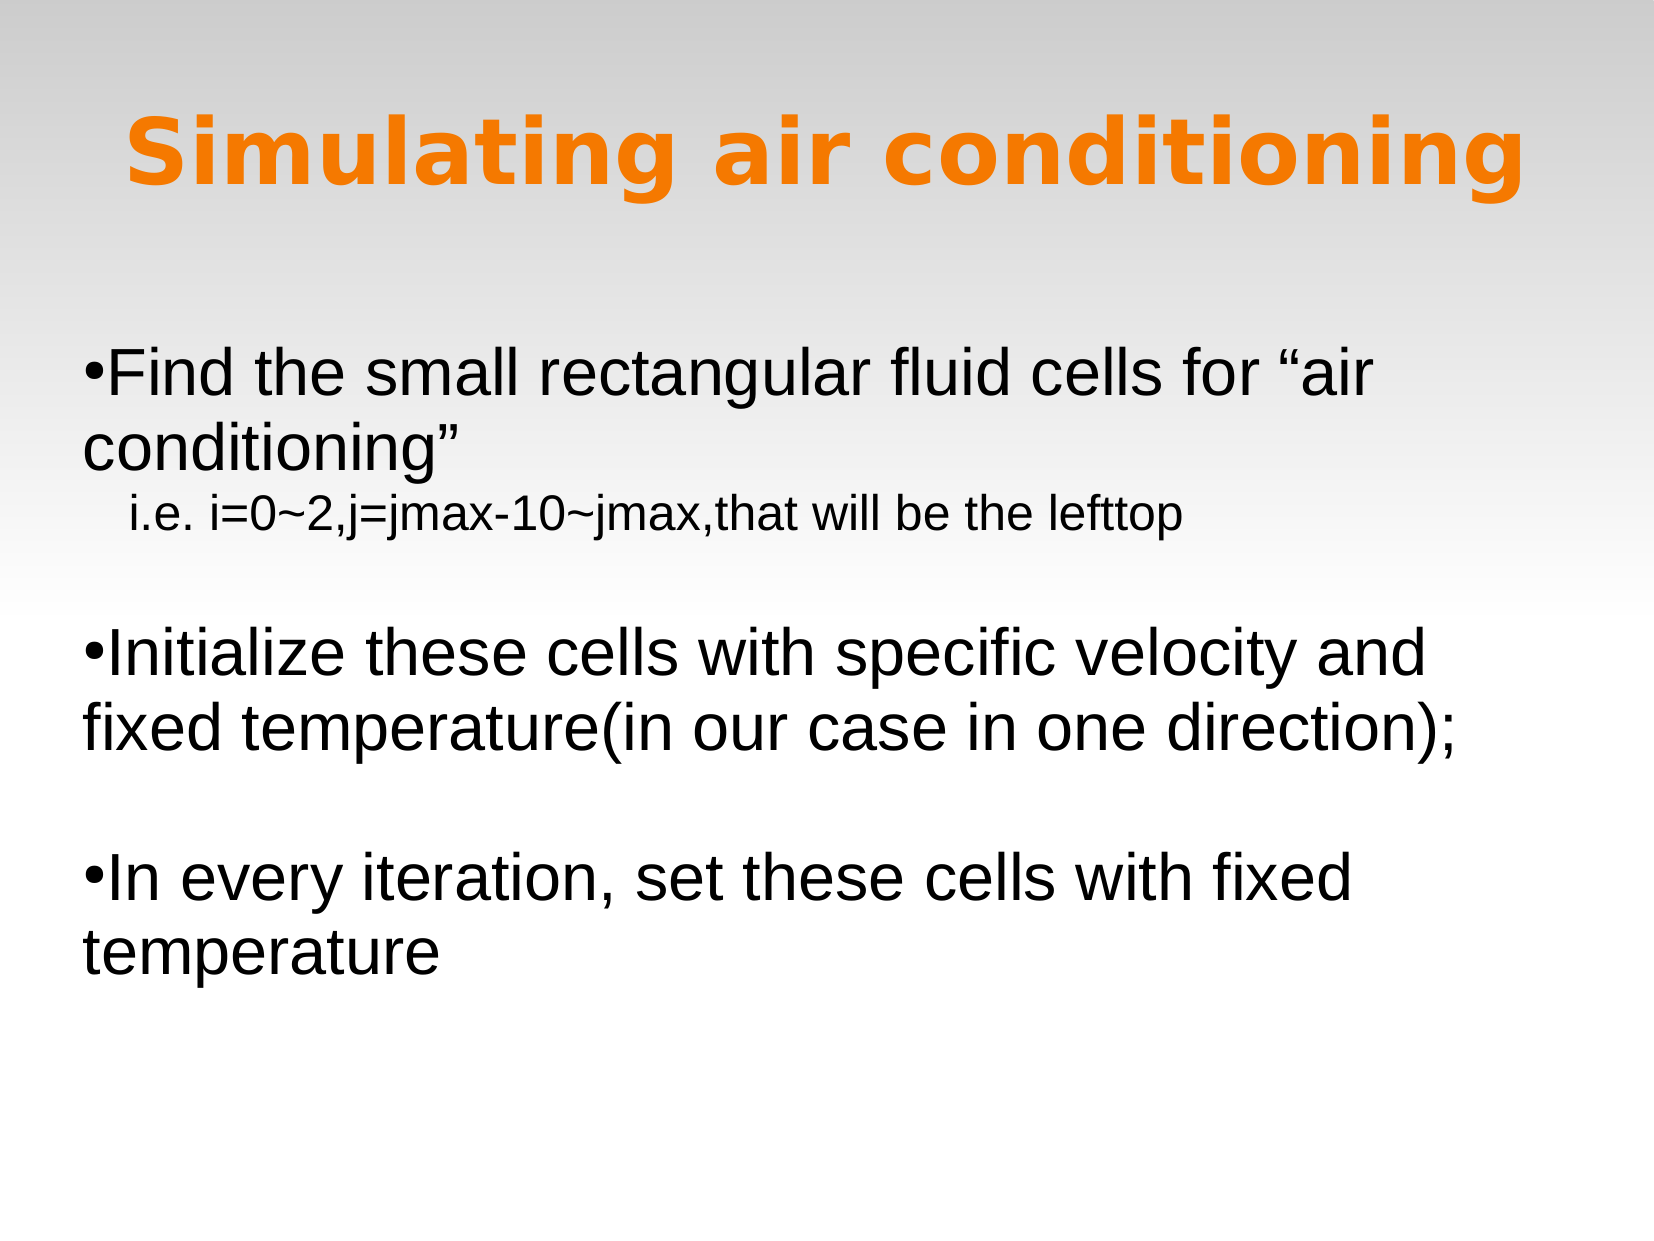

# Simulating air conditioning
Find the small rectangular fluid cells for “air conditioning”
 i.e. i=0~2,j=jmax-10~jmax,that will be the lefttop
Initialize these cells with specific velocity and fixed temperature(in our case in one direction);
In every iteration, set these cells with fixed temperature